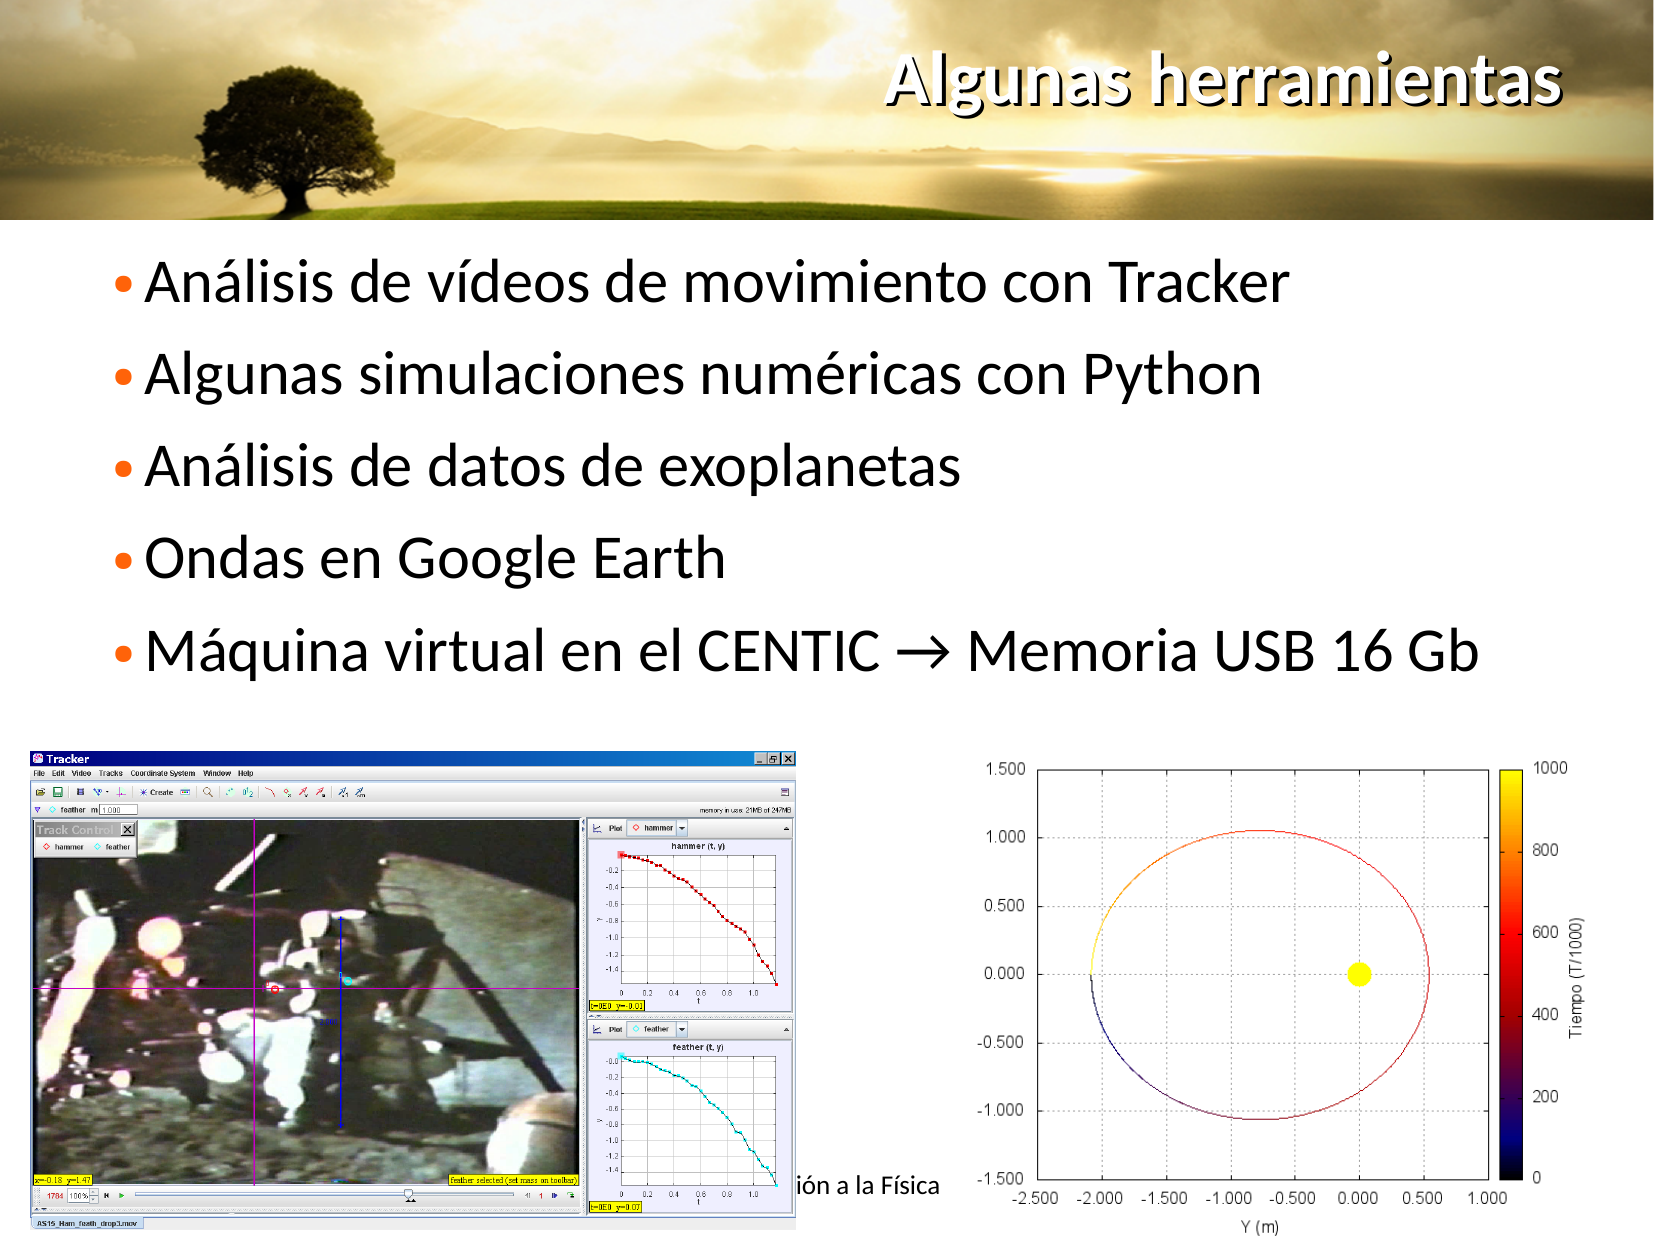

# Algunas herramientas
Análisis de vídeos de movimiento con Tracker
Algunas simulaciones numéricas con Python
Análisis de datos de exoplanetas
Ondas en Google Earth
Máquina virtual en el CENTIC → Memoria USB 16 Gb
08 May 2014
Introducción a la Física
13